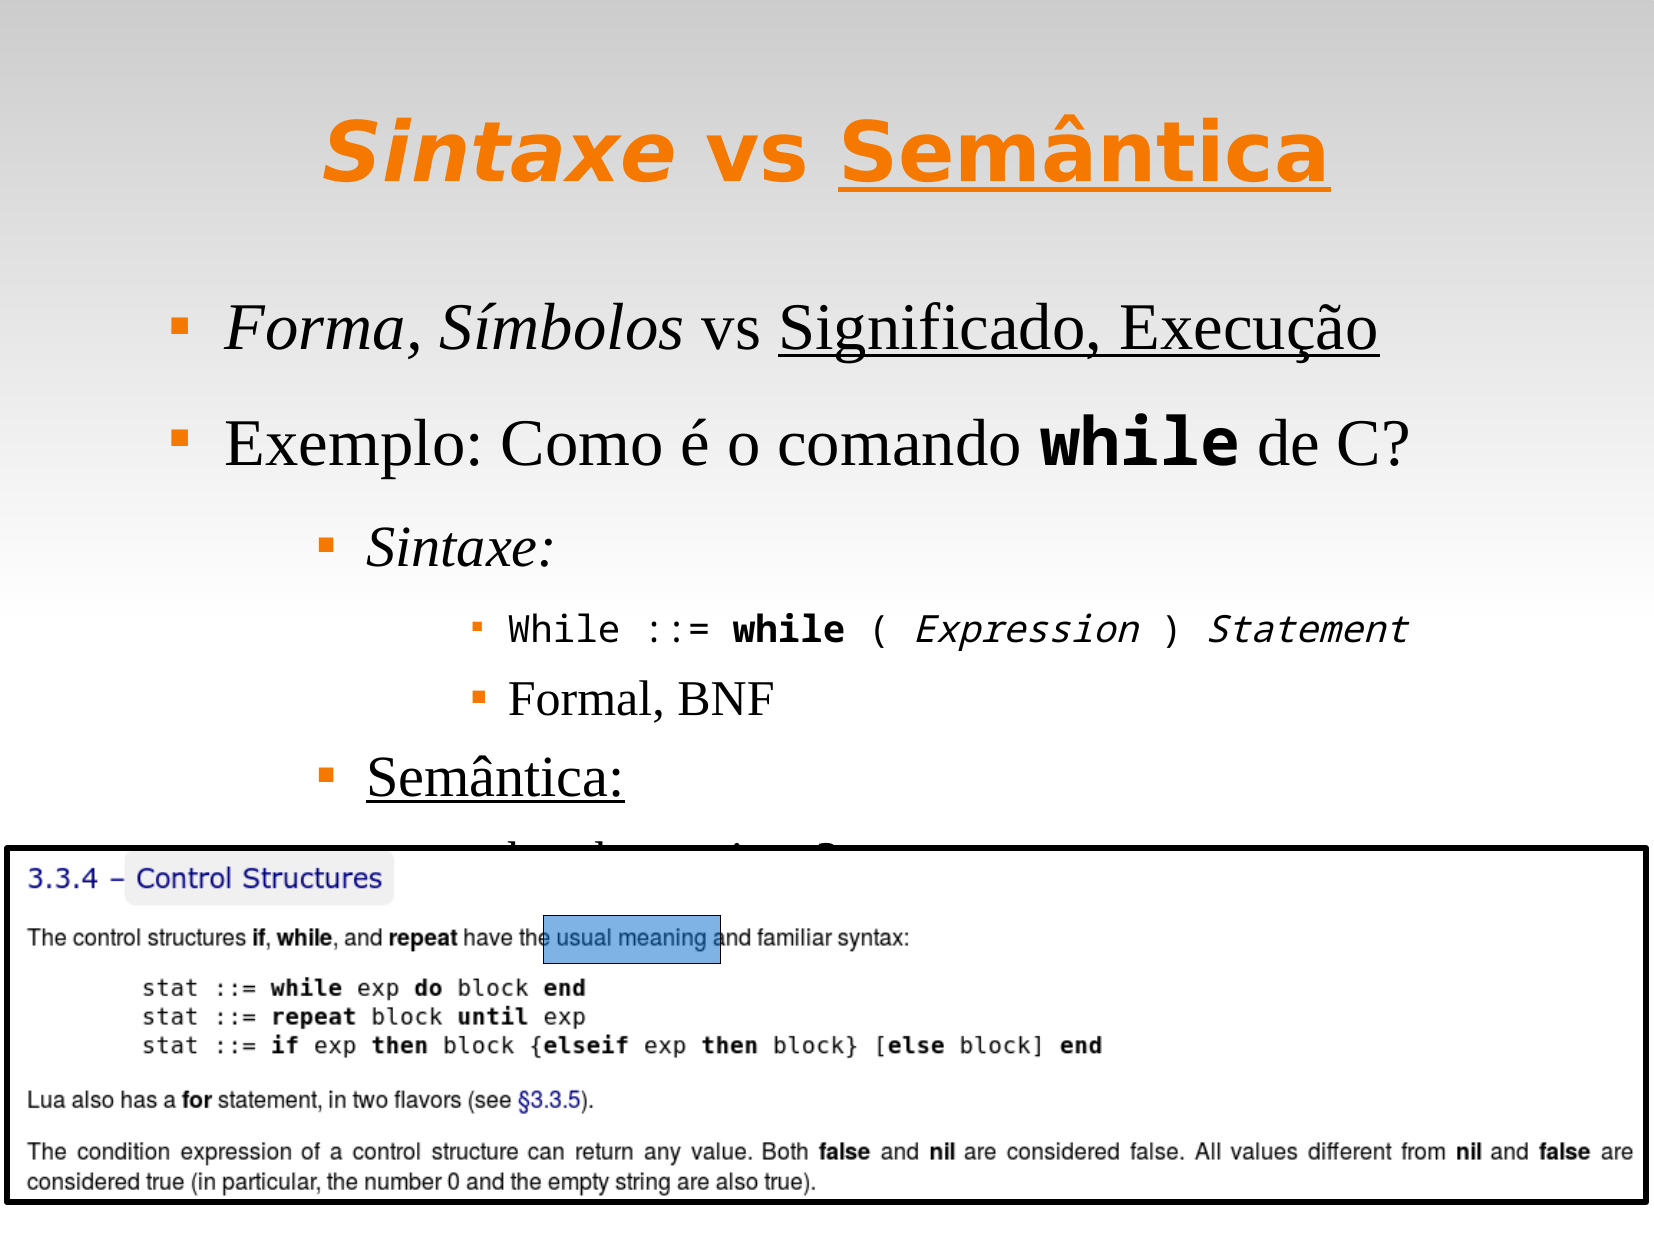

# Sintaxe vs Semântica
Forma, Símbolos vs Significado, Execução
Exemplo: Como é o comando while de C?
Sintaxe:
While ::= while ( Expression ) Statement
Formal, BNF
Semântica:
break, continue?
RTFM!